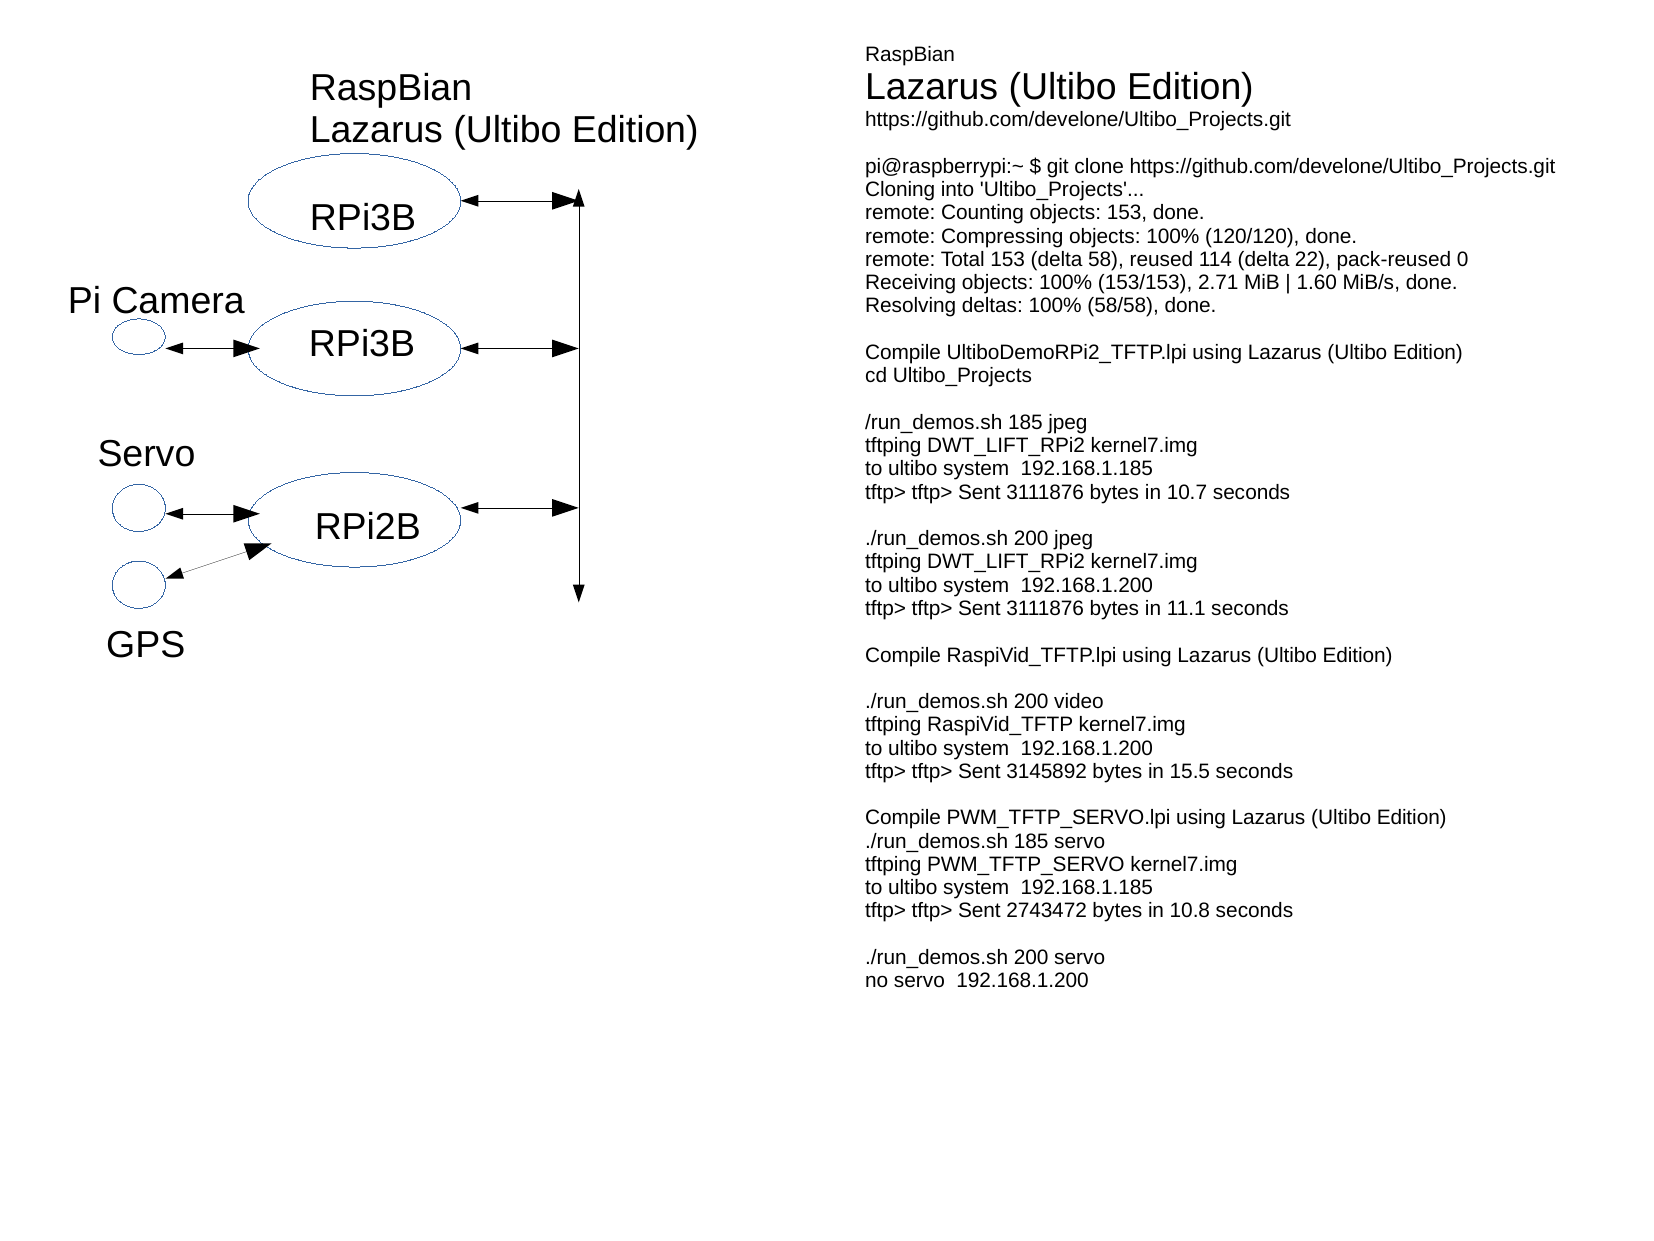

RaspBian
Lazarus (Ultibo Edition)
https://github.com/develone/Ultibo_Projects.git
pi@raspberrypi:~ $ git clone https://github.com/develone/Ultibo_Projects.git
Cloning into 'Ultibo_Projects'...
remote: Counting objects: 153, done.
remote: Compressing objects: 100% (120/120), done.
remote: Total 153 (delta 58), reused 114 (delta 22), pack-reused 0
Receiving objects: 100% (153/153), 2.71 MiB | 1.60 MiB/s, done.
Resolving deltas: 100% (58/58), done.
Compile UltiboDemoRPi2_TFTP.lpi using Lazarus (Ultibo Edition)
cd Ultibo_Projects
/run_demos.sh 185 jpeg
tftping DWT_LIFT_RPi2 kernel7.img
to ultibo system 192.168.1.185
tftp> tftp> Sent 3111876 bytes in 10.7 seconds
./run_demos.sh 200 jpeg
tftping DWT_LIFT_RPi2 kernel7.img
to ultibo system 192.168.1.200
tftp> tftp> Sent 3111876 bytes in 11.1 seconds
Compile RaspiVid_TFTP.lpi using Lazarus (Ultibo Edition)
./run_demos.sh 200 video
tftping RaspiVid_TFTP kernel7.img
to ultibo system 192.168.1.200
tftp> tftp> Sent 3145892 bytes in 15.5 seconds
Compile PWM_TFTP_SERVO.lpi using Lazarus (Ultibo Edition)
./run_demos.sh 185 servo
tftping PWM_TFTP_SERVO kernel7.img
to ultibo system 192.168.1.185
tftp> tftp> Sent 2743472 bytes in 10.8 seconds
./run_demos.sh 200 servo
no servo 192.168.1.200
RaspBian
Lazarus (Ultibo Edition)
RPi3B
Pi Camera
RPi3B
Servo
RPi2B
GPS